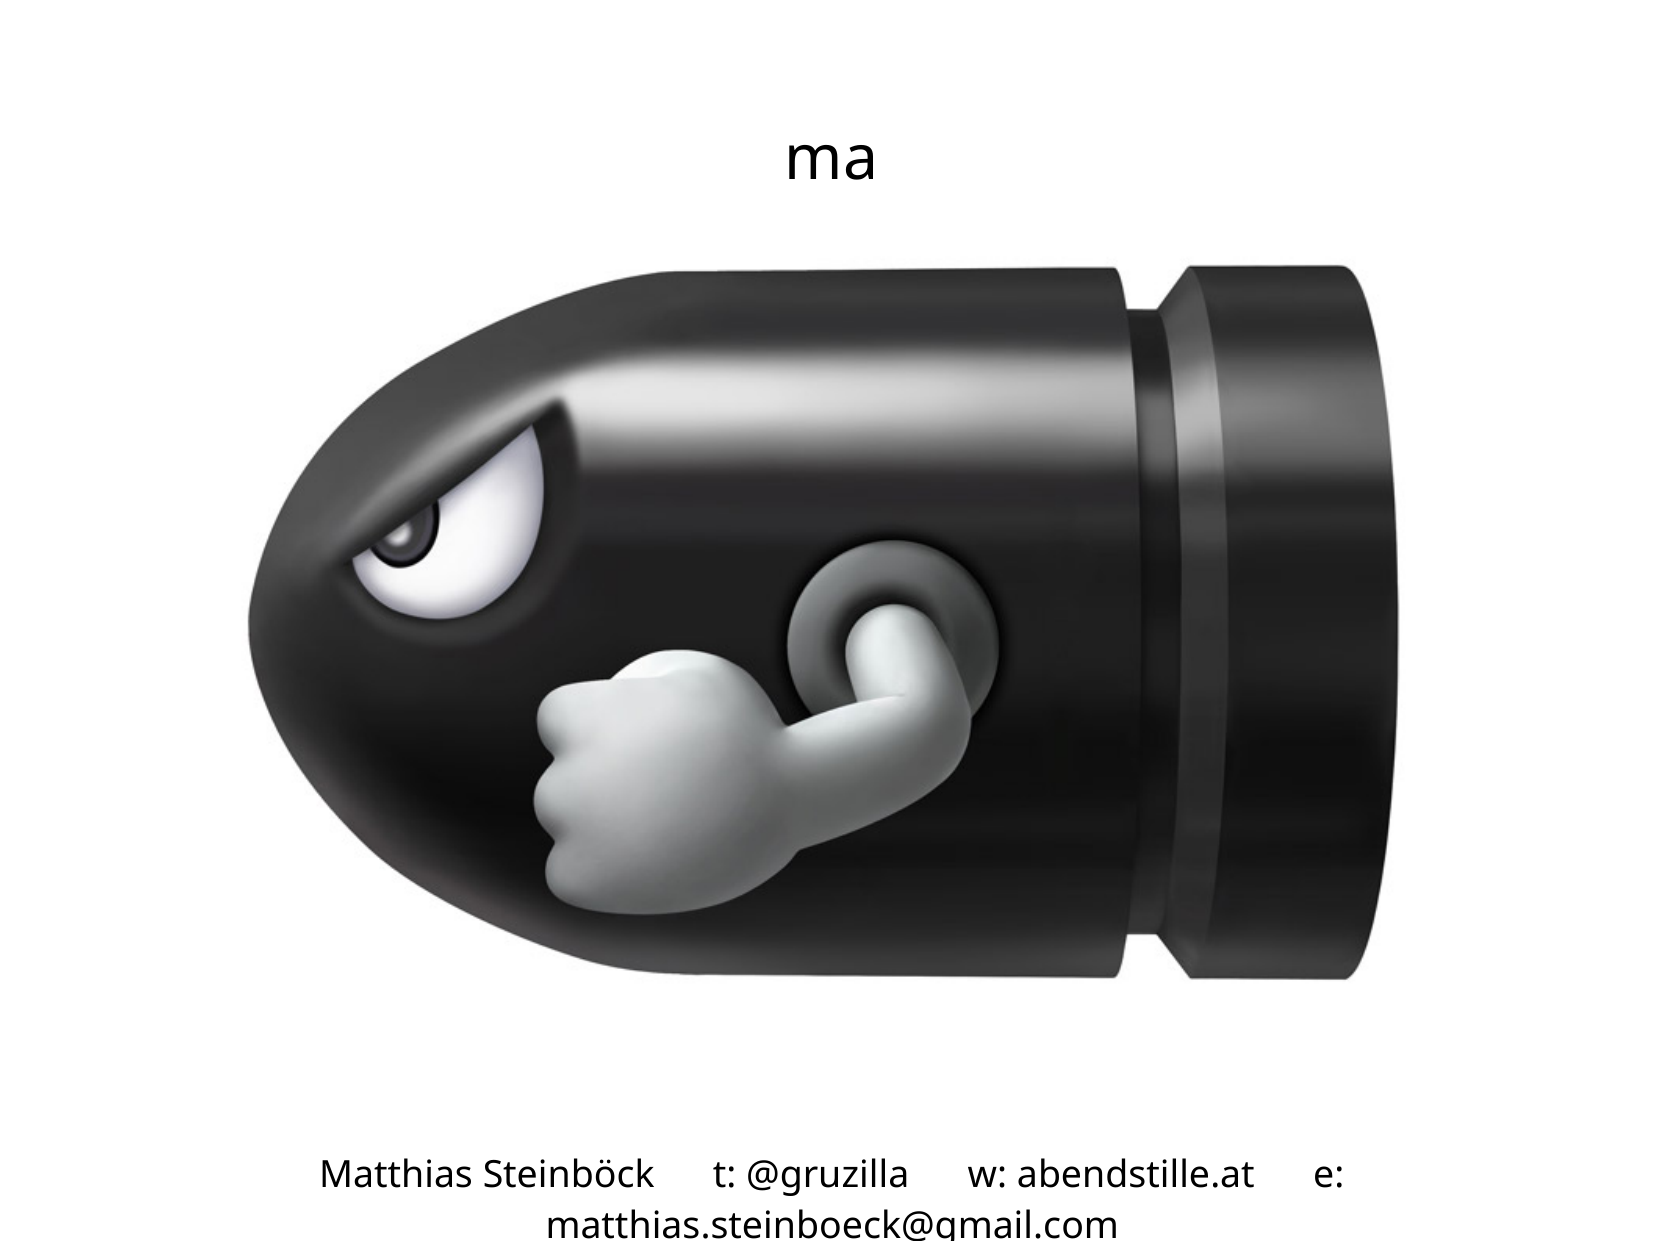

ma
Matthias Steinböck t: @gruzilla w: abendstille.at e: matthias.steinboeck@gmail.com